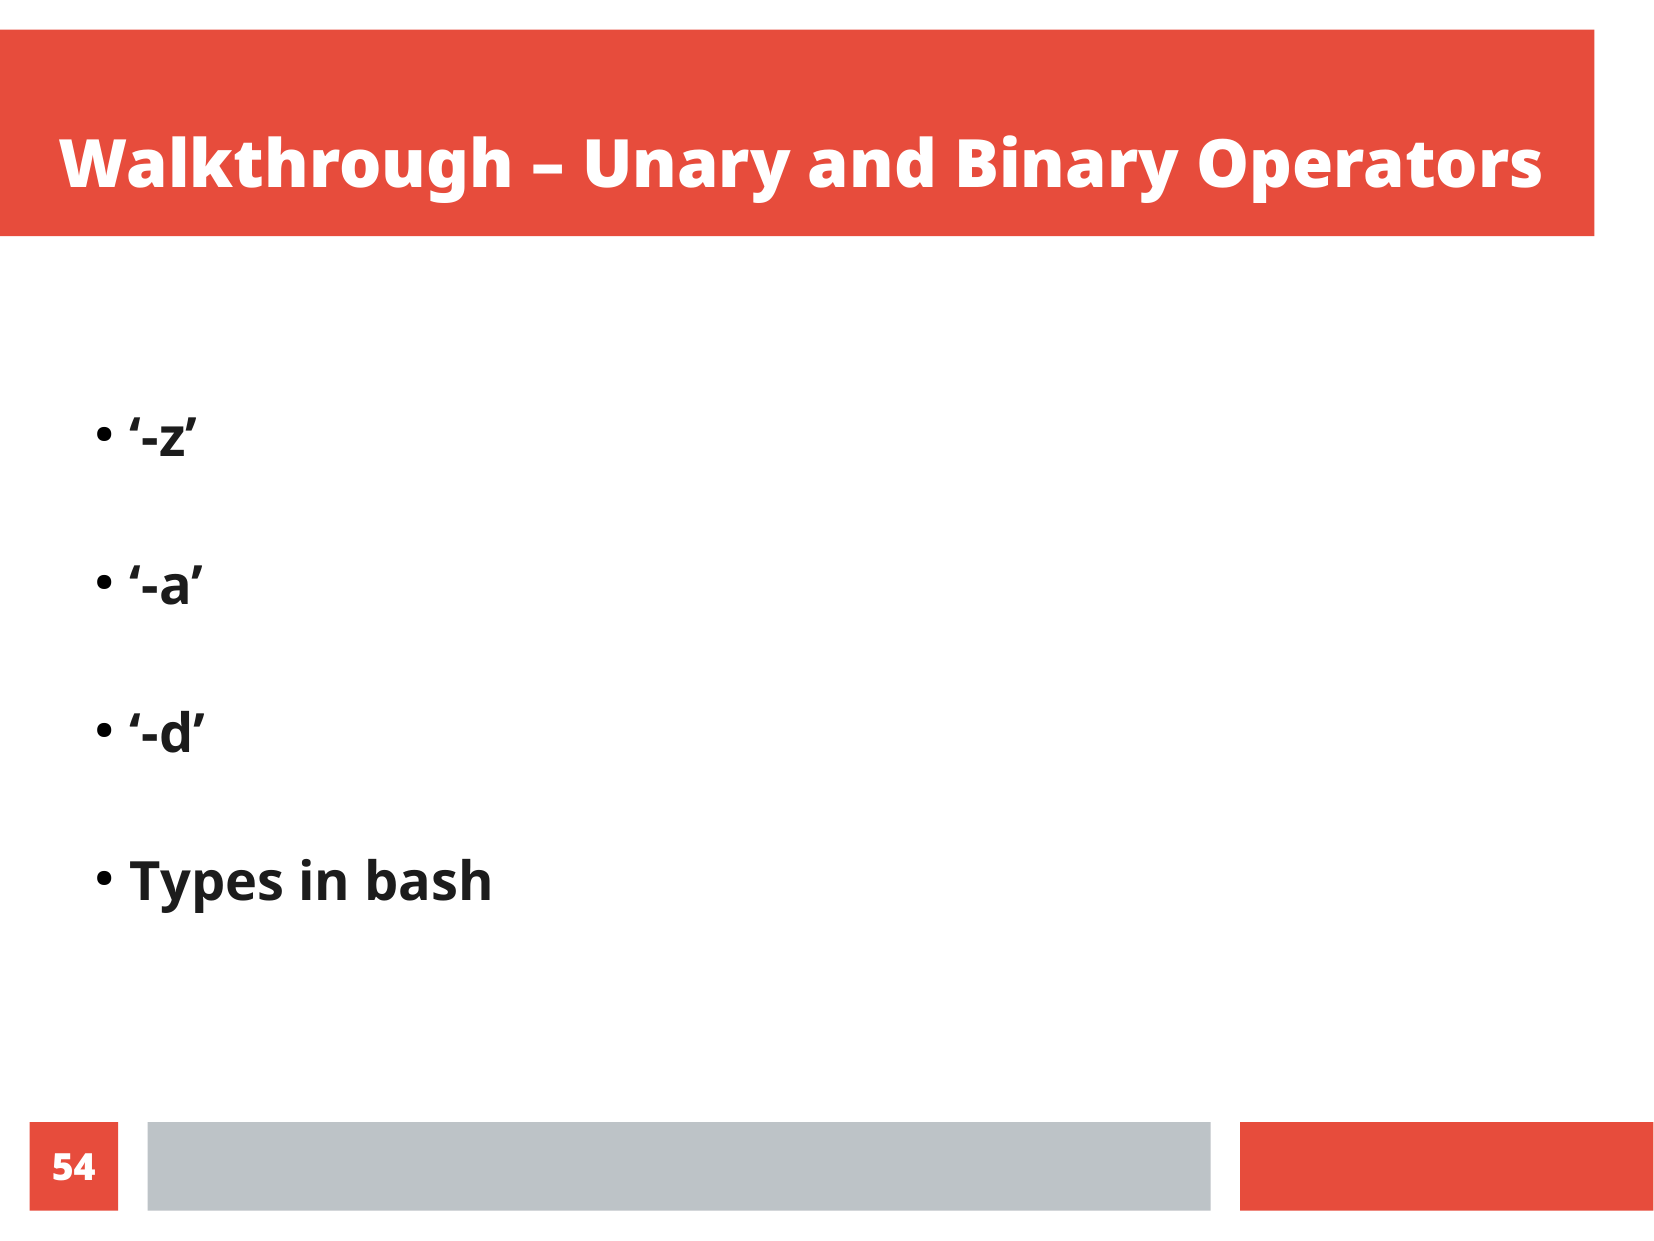

# Walkthrough – Unary and Binary Operators
‘-z’
‘-a’
‘-d’
Types in bash
54